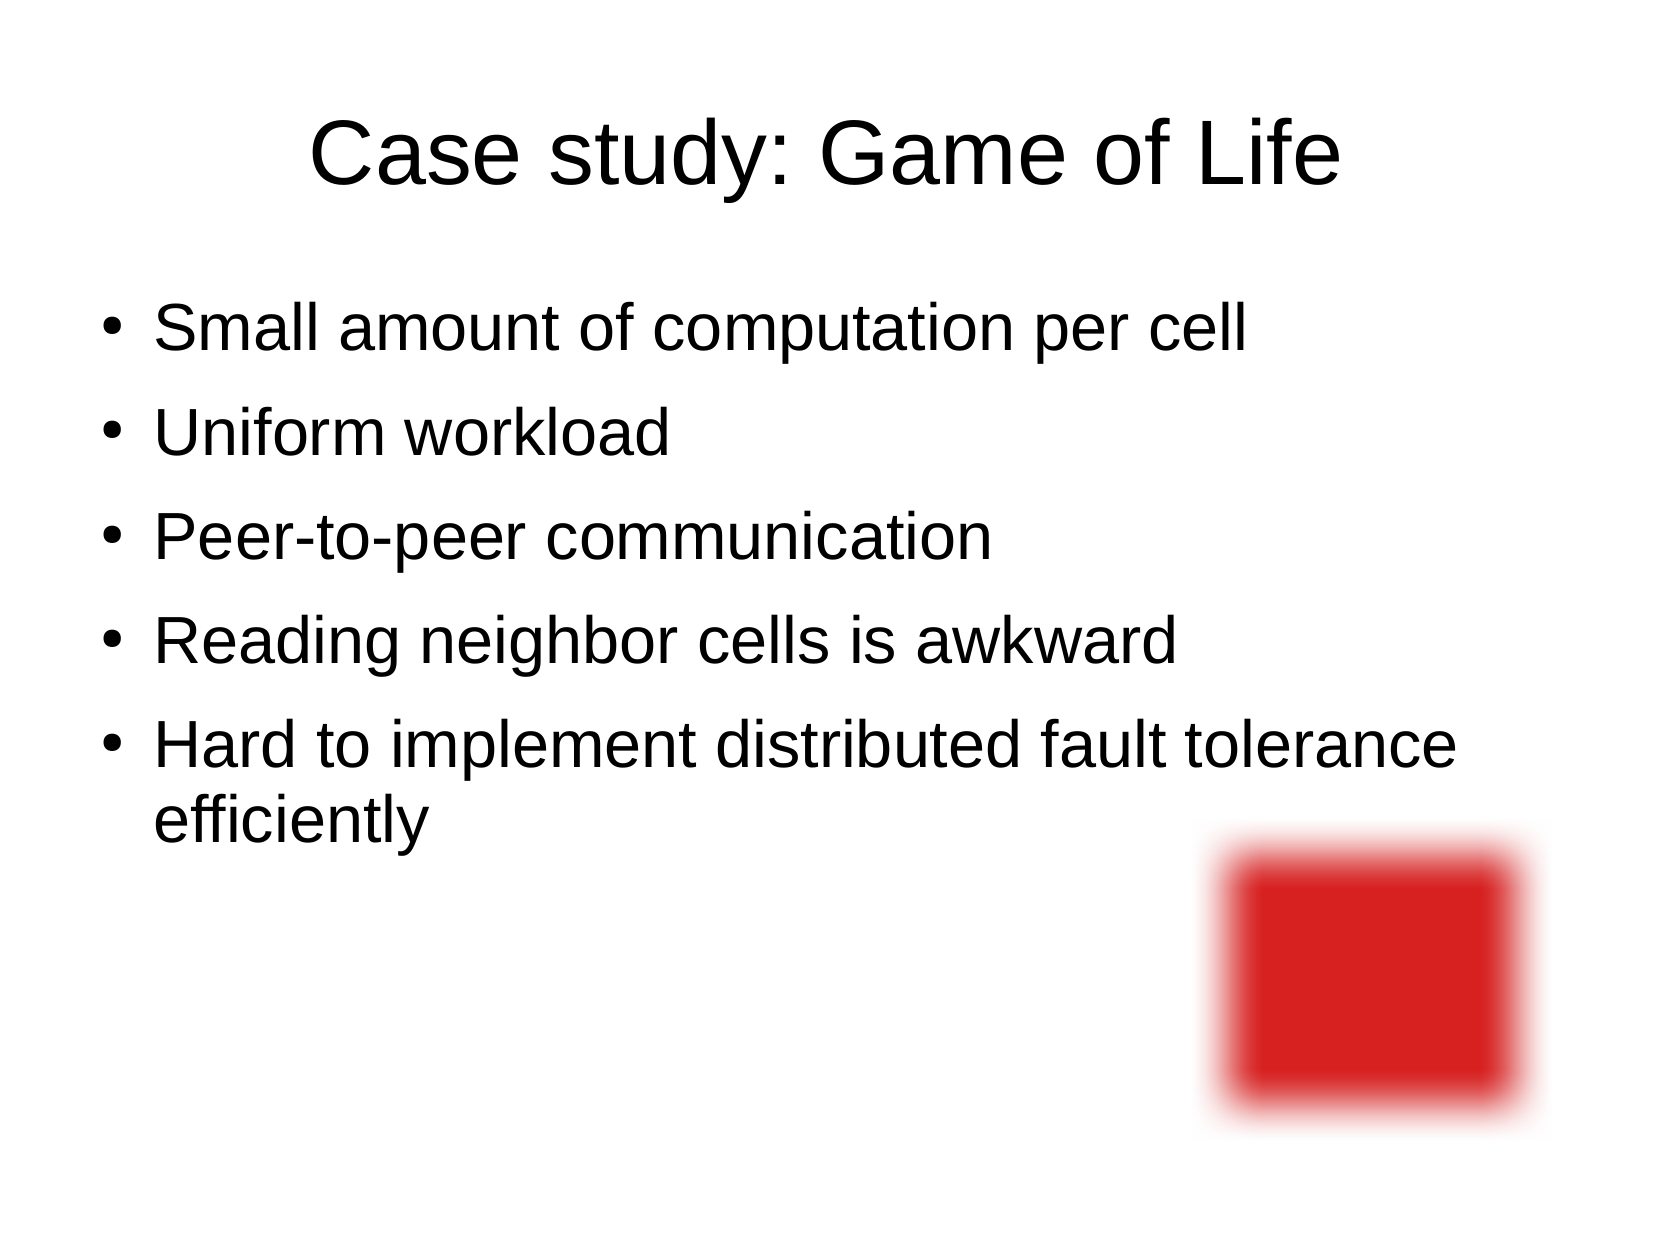

# Case study: Game of Life
Small amount of computation per cell
Uniform workload
Peer-to-peer communication
Reading neighbor cells is awkward
Hard to implement distributed fault tolerance efficiently